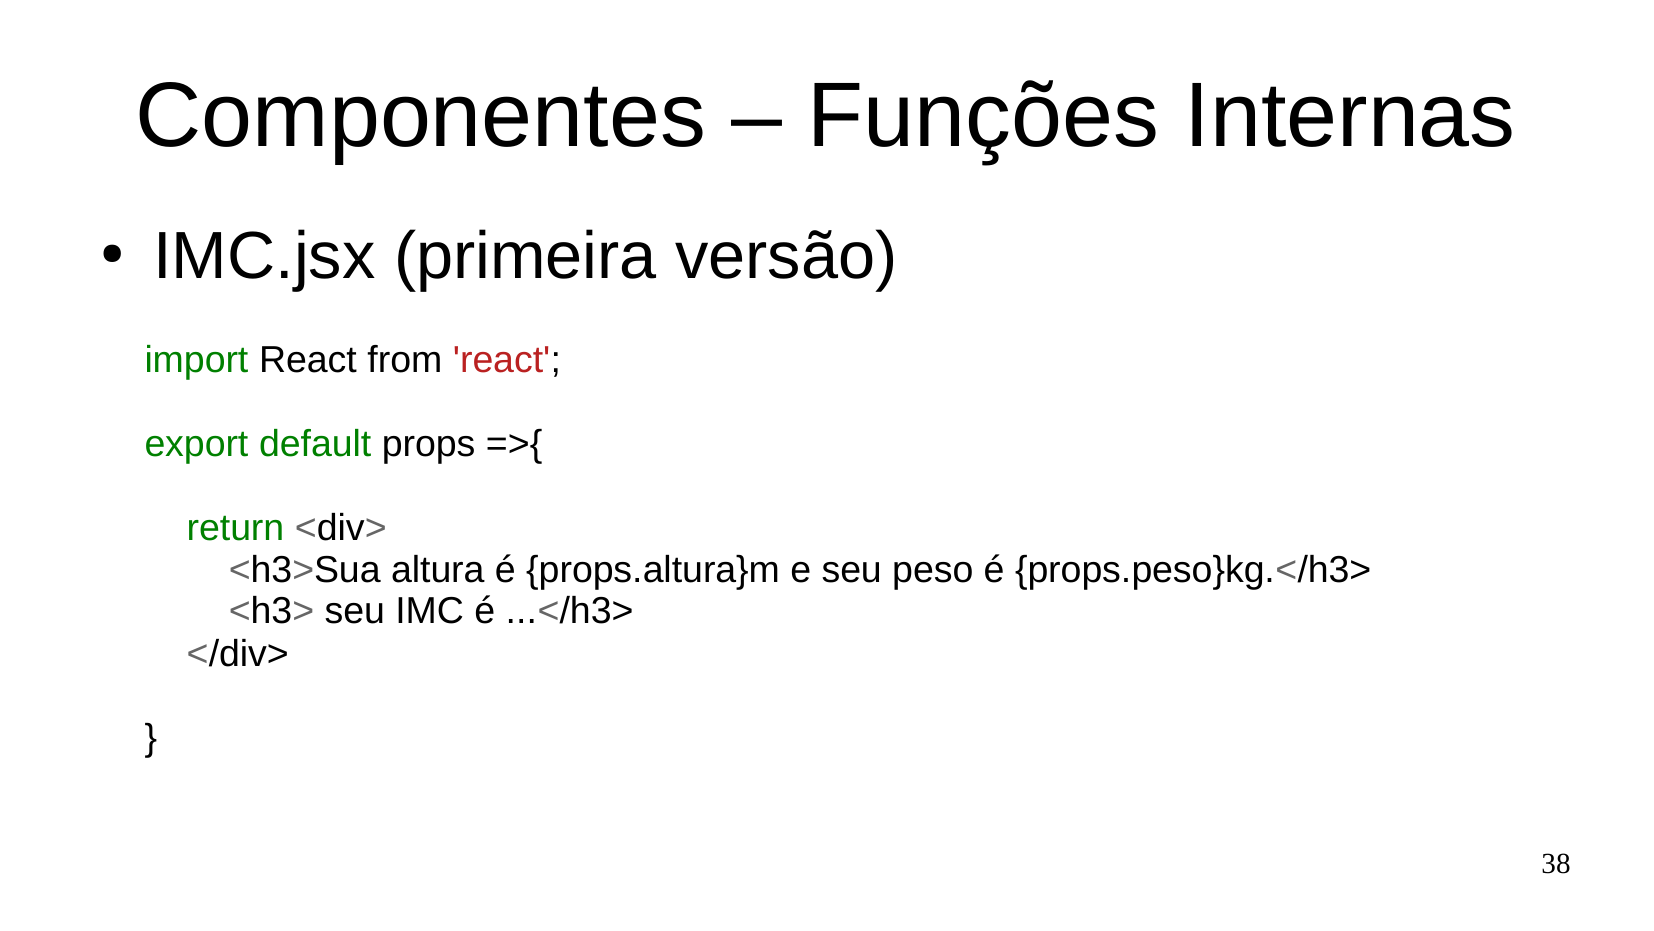

# Componentes – Funções Internas
IMC.jsx (primeira versão)
import React from 'react';
export default props =>{
 return <div>
 <h3>Sua altura é {props.altura}m e seu peso é {props.peso}kg.</h3>
 <h3> seu IMC é ...</h3>
 </div>
}
38